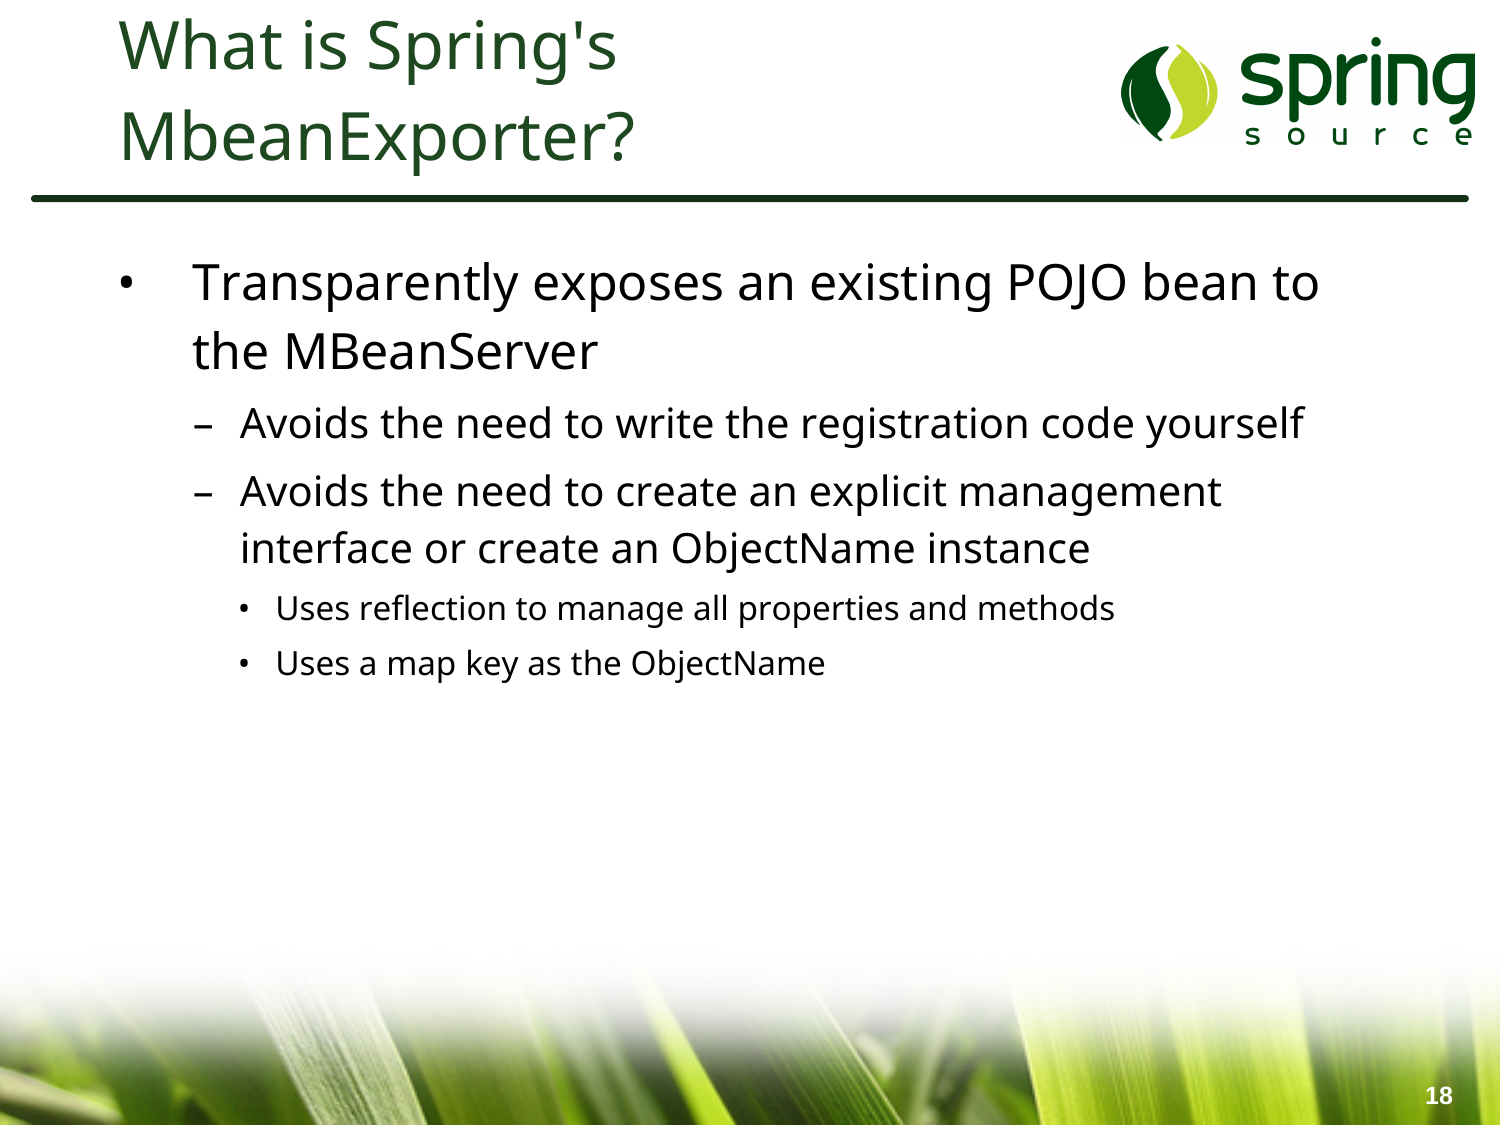

What is Spring's MbeanExporter?
# Transparently exposes an existing POJO bean to the MBeanServer
Avoids the need to write the registration code yourself
Avoids the need to create an explicit management interface or create an ObjectName instance
Uses reflection to manage all properties and methods
Uses a map key as the ObjectName